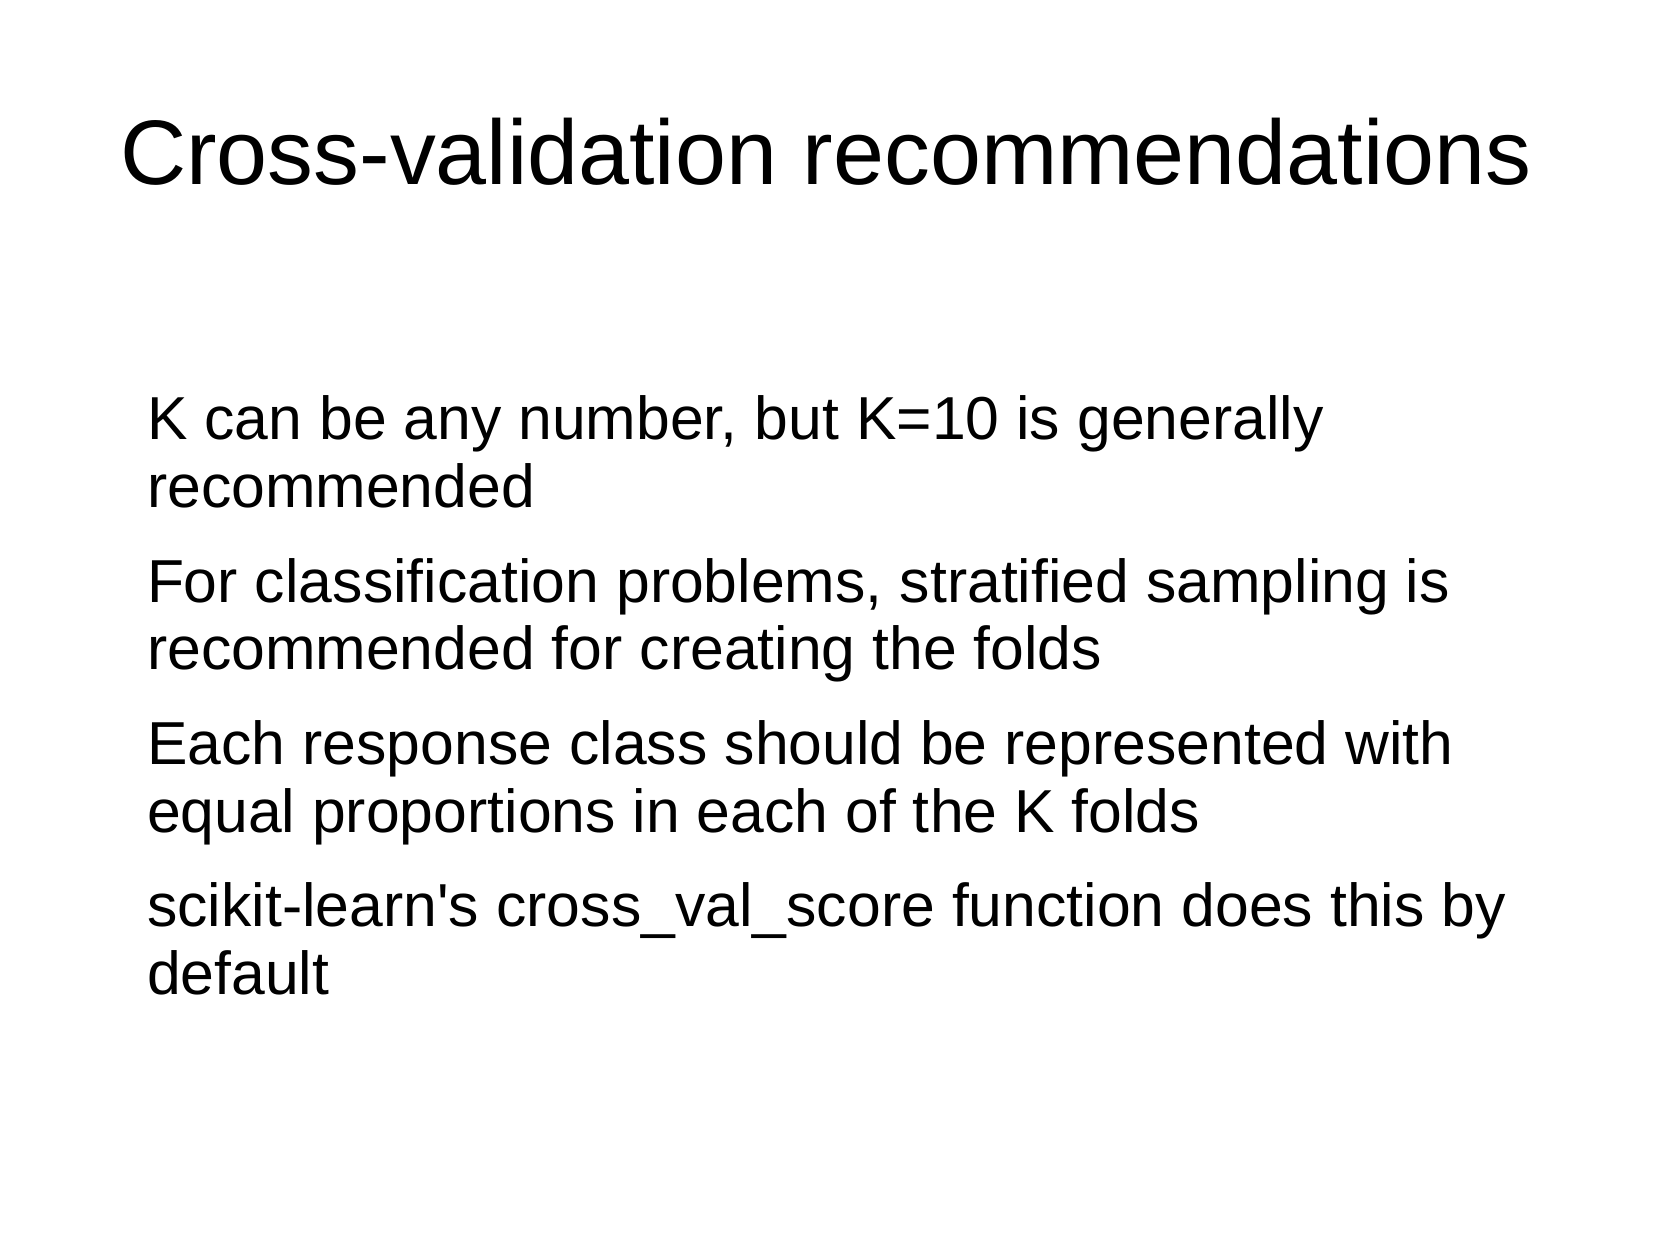

# Cross-validation recommendations
K can be any number, but K=10 is generally recommended
For classification problems, stratified sampling is recommended for creating the folds
Each response class should be represented with equal proportions in each of the K folds
scikit-learn's cross_val_score function does this by default